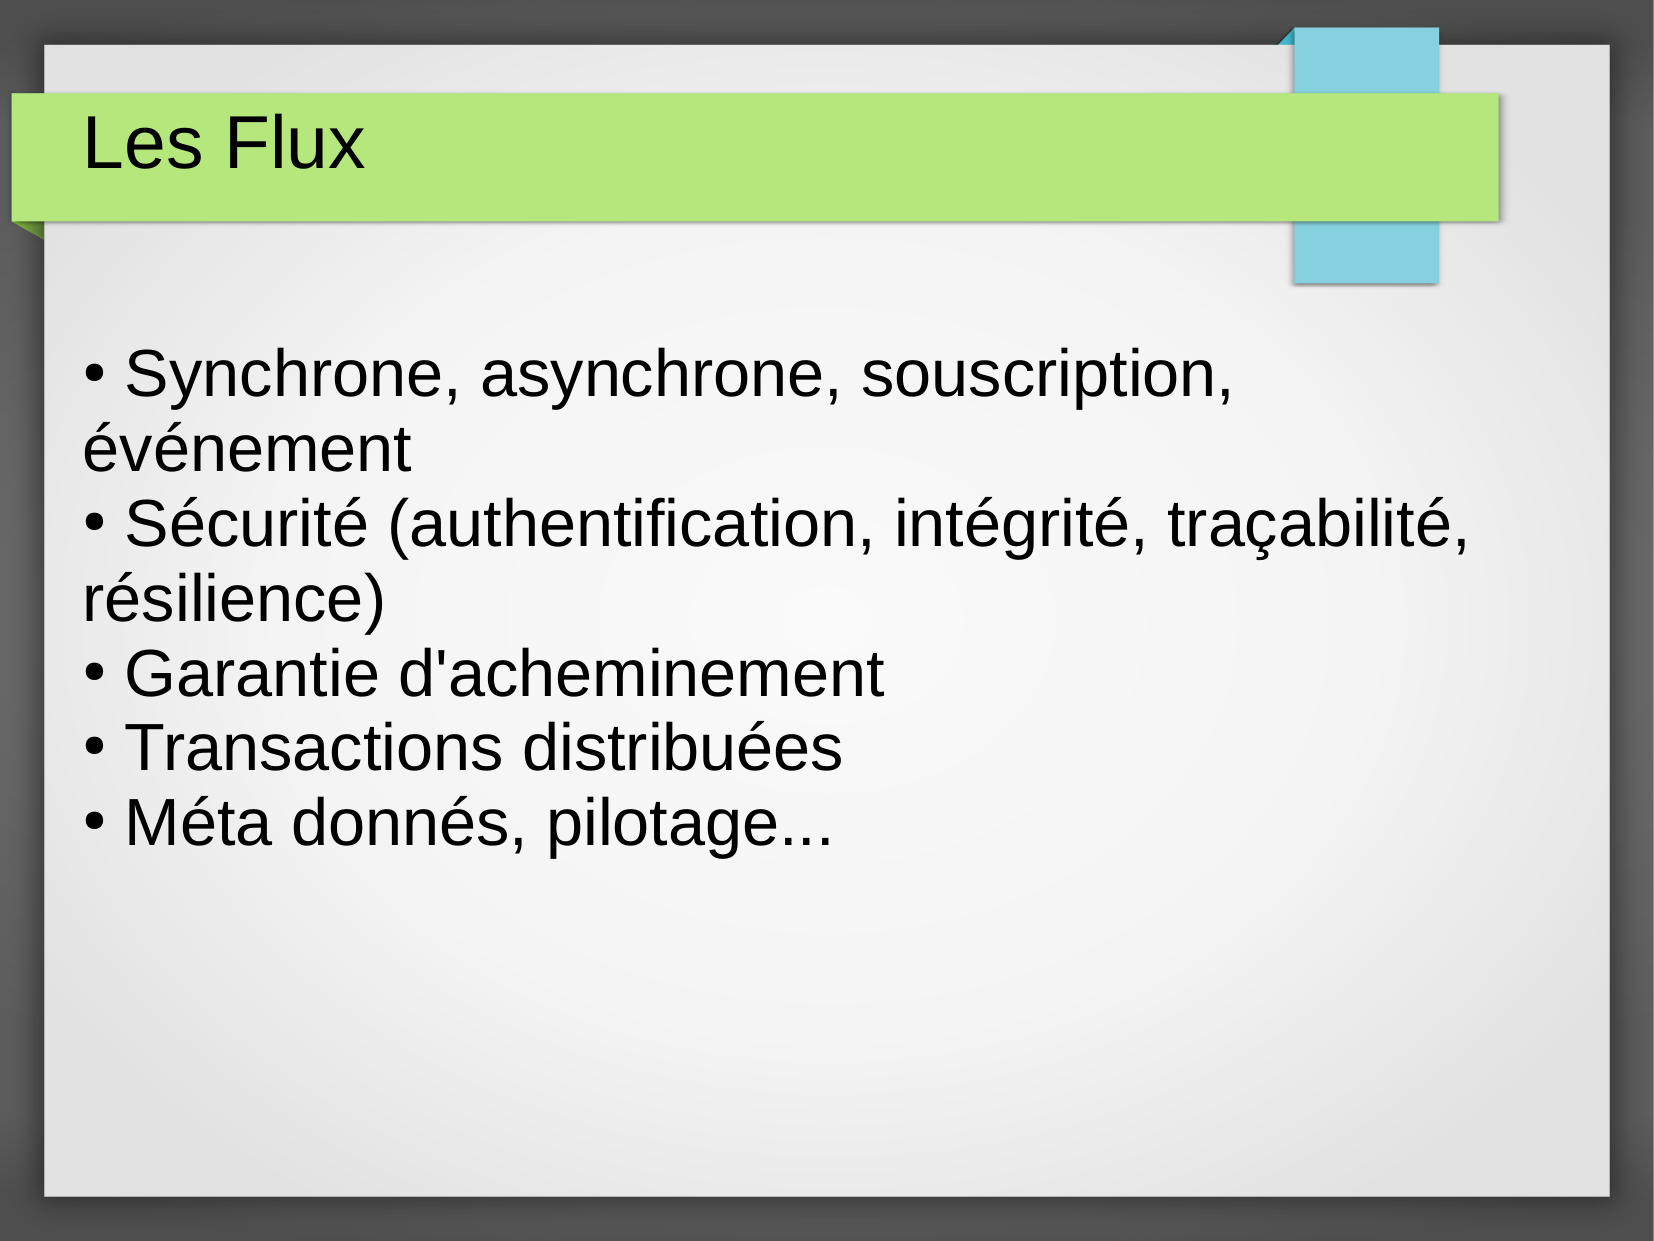

# Les Flux
 Synchrone, asynchrone, souscription, événement
 Sécurité (authentification, intégrité, traçabilité, résilience)
 Garantie d'acheminement
 Transactions distribuées
 Méta donnés, pilotage...